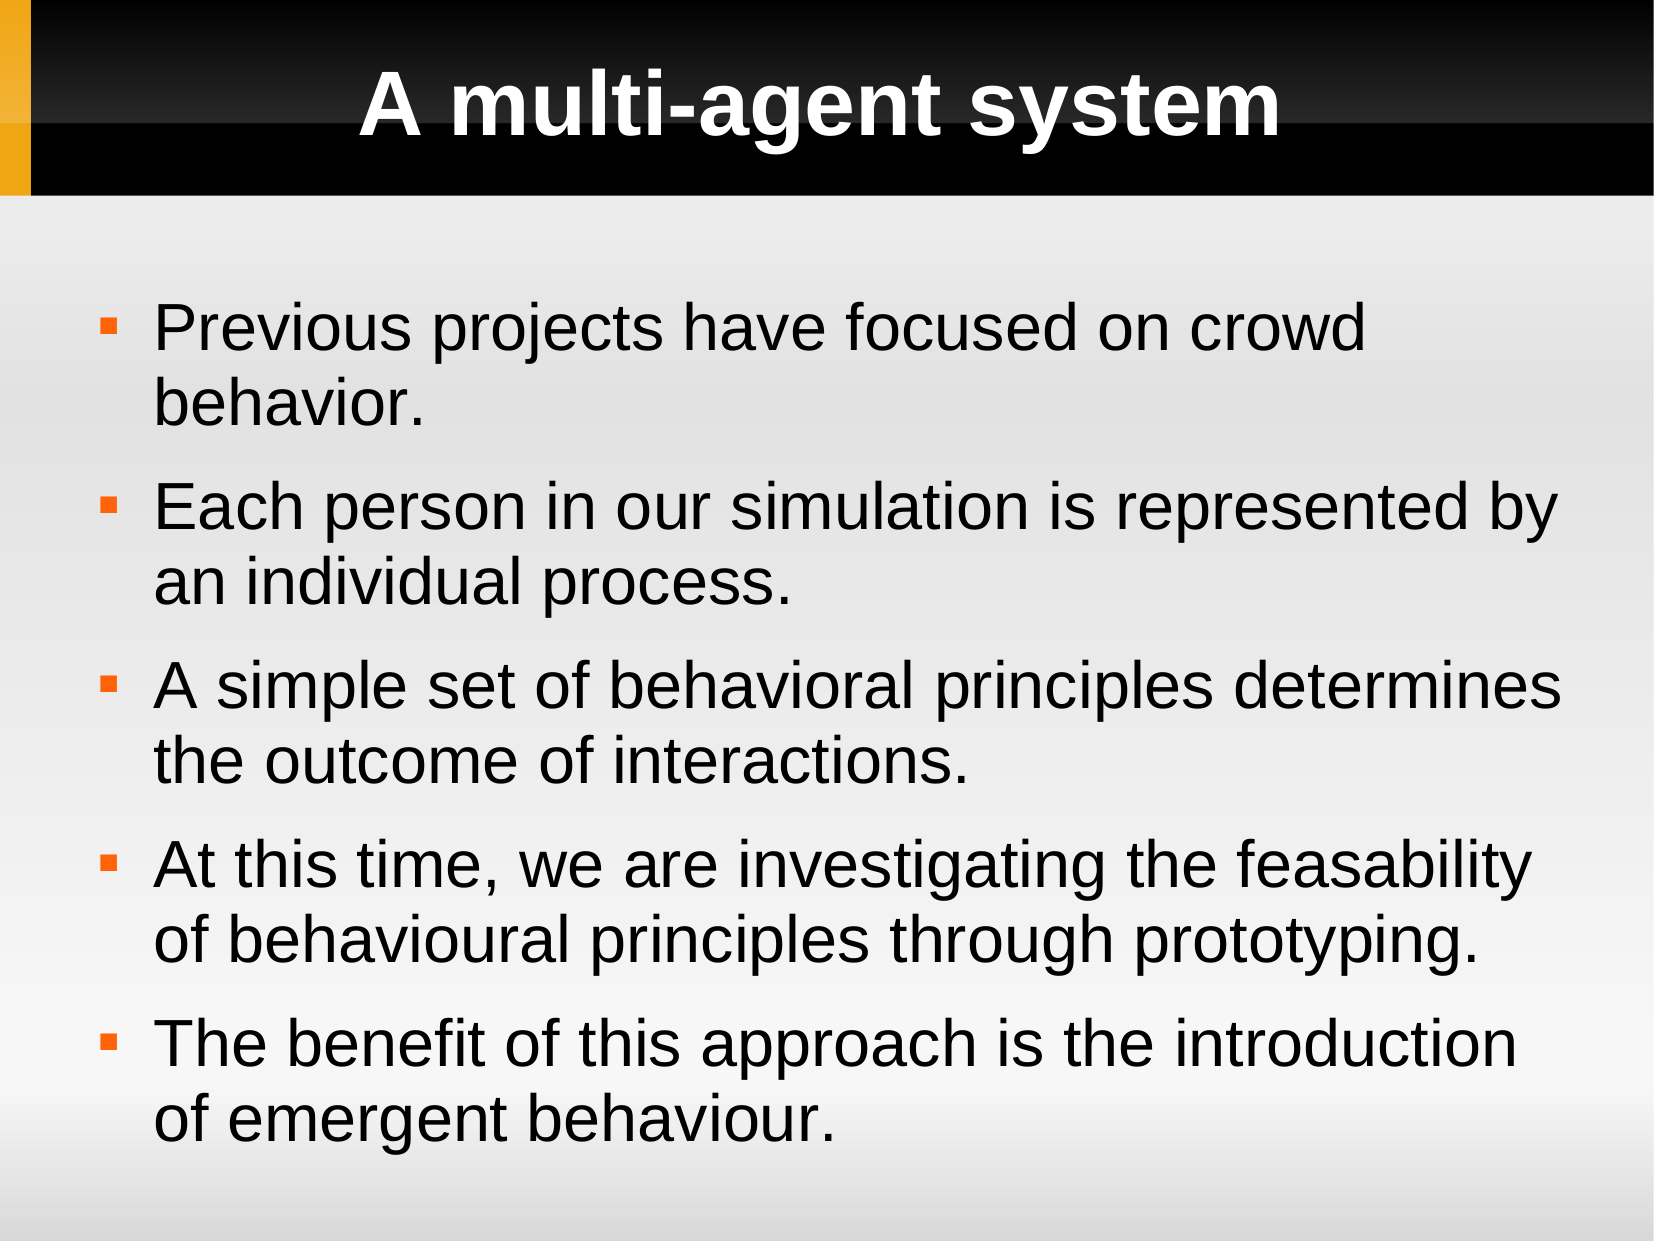

# A multi-agent system
Previous projects have focused on crowd behavior.
Each person in our simulation is represented by an individual process.
A simple set of behavioral principles determines the outcome of interactions.
At this time, we are investigating the feasability of behavioural principles through prototyping.
The benefit of this approach is the introduction of emergent behaviour.